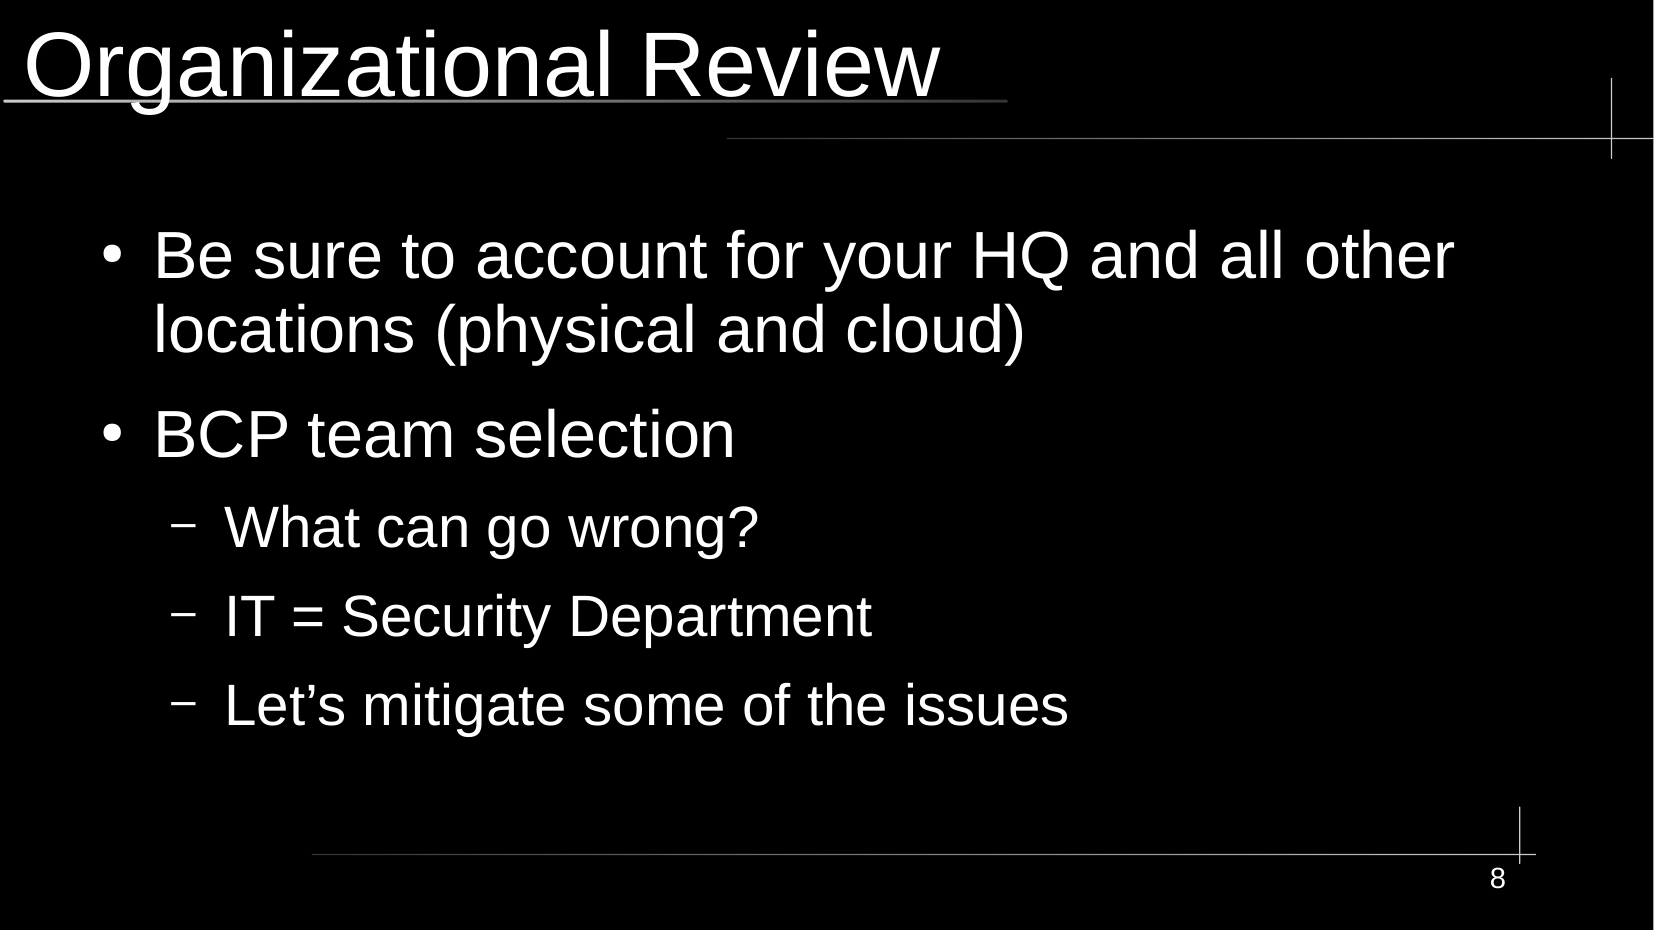

# Organizational Review
Be sure to account for your HQ and all other locations (physical and cloud)
BCP team selection
What can go wrong?
IT = Security Department
Let’s mitigate some of the issues
8